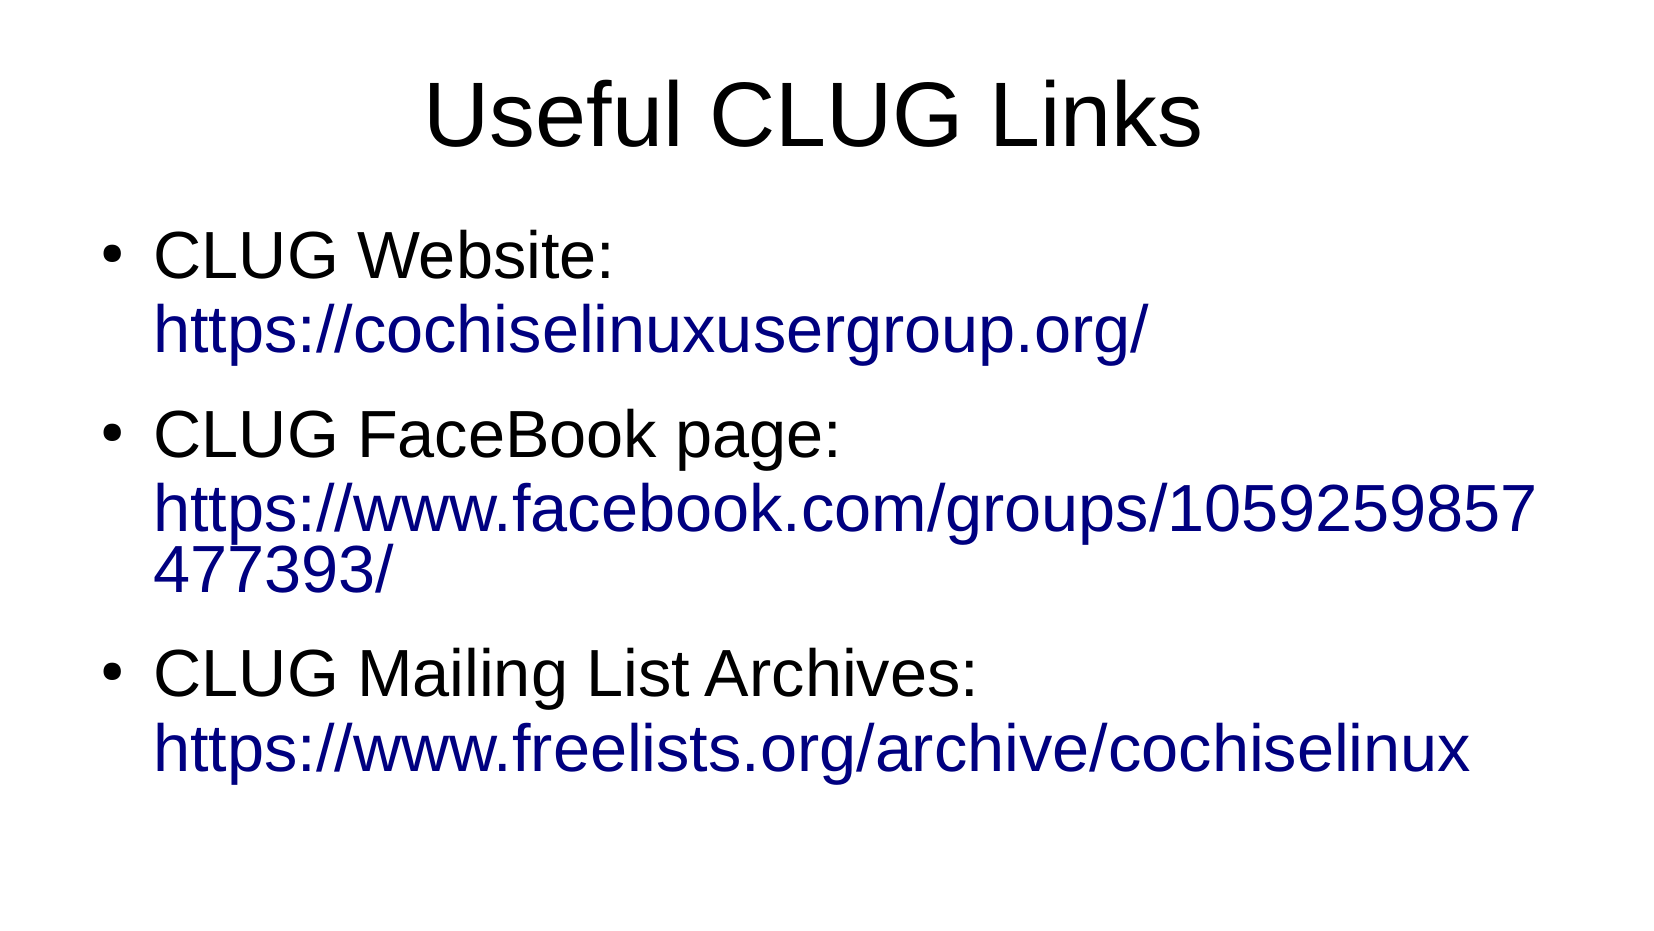

# Useful CLUG Links
CLUG Website: https://cochiselinuxusergroup.org/
CLUG FaceBook page: https://www.facebook.com/groups/1059259857477393/
CLUG Mailing List Archives: https://www.freelists.org/archive/cochiselinux